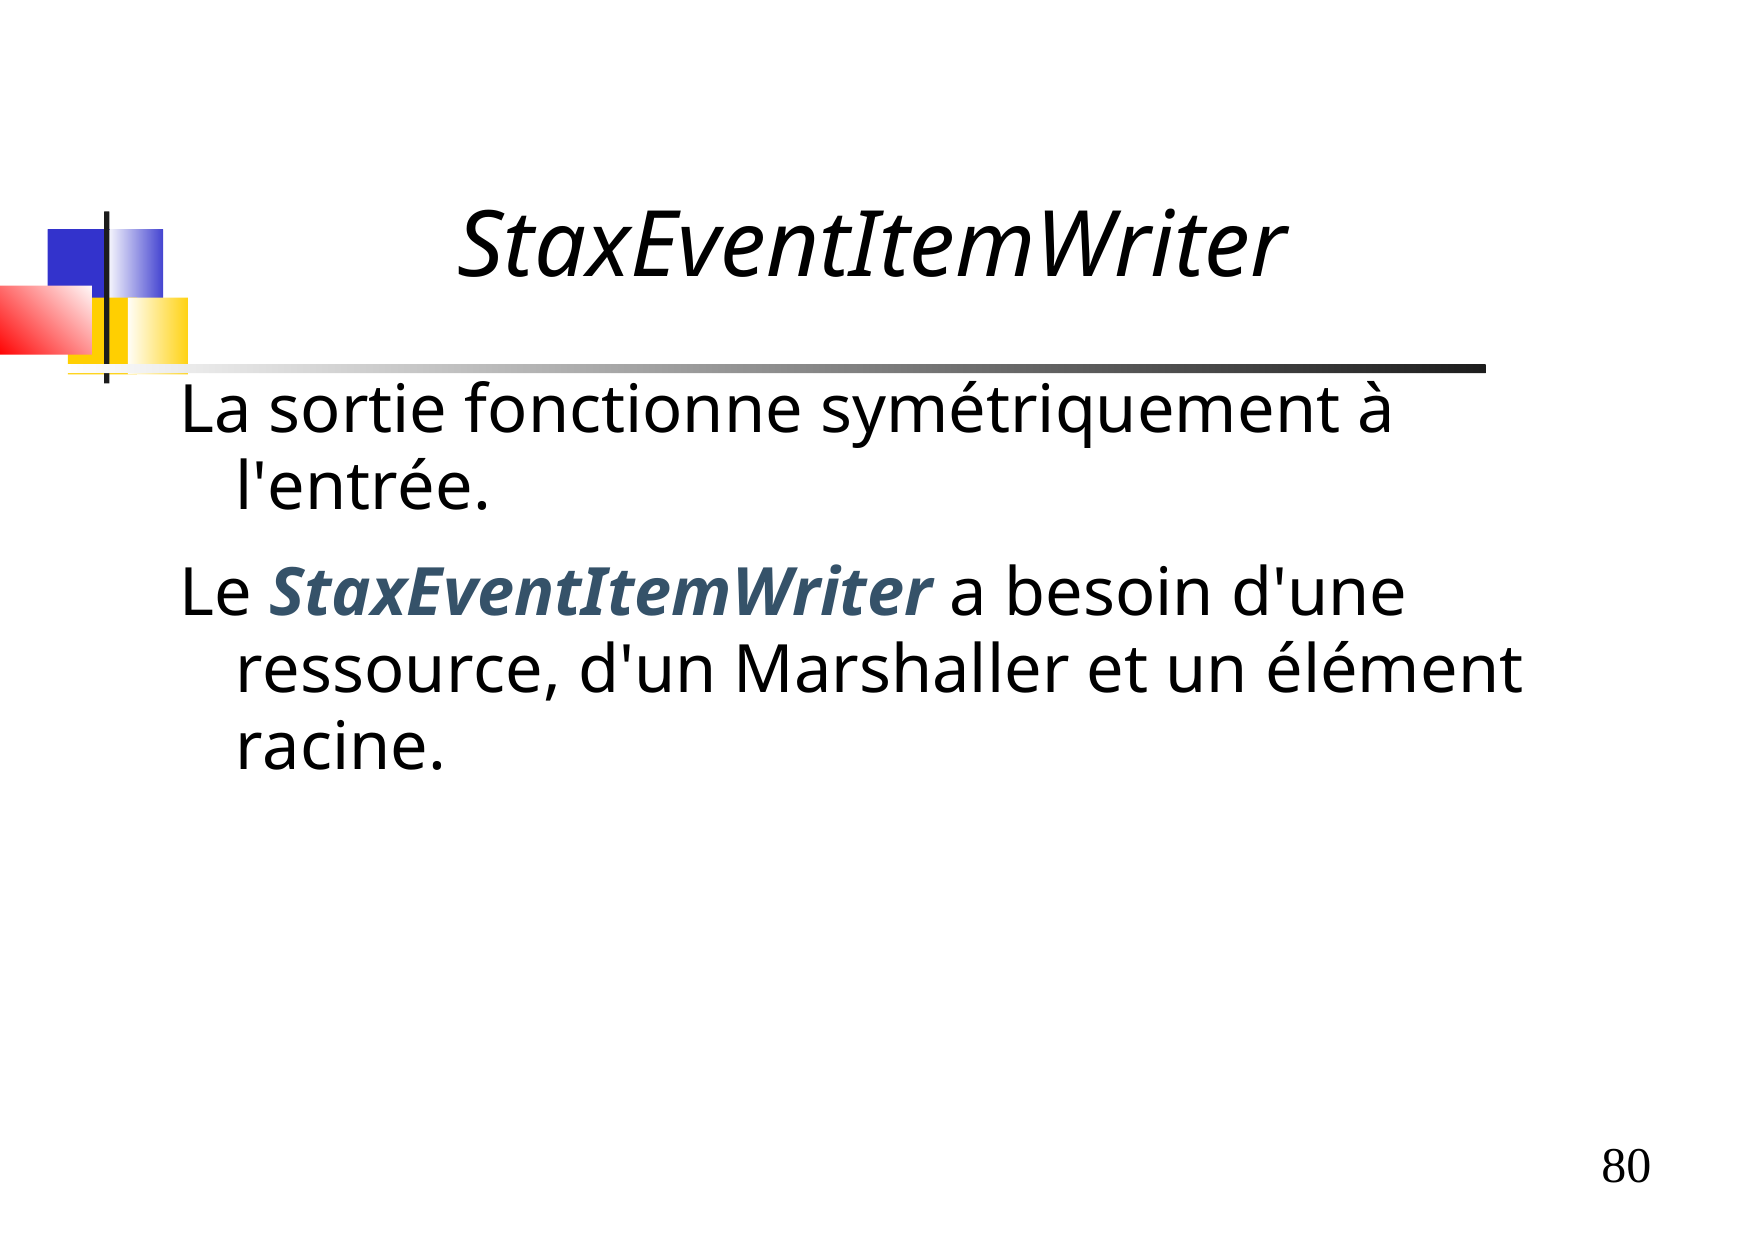

# StaxEventItemWriter
La sortie fonctionne symétriquement à l'entrée.
Le StaxEventItemWriter a besoin d'une ressource, d'un Marshaller et un élément racine.